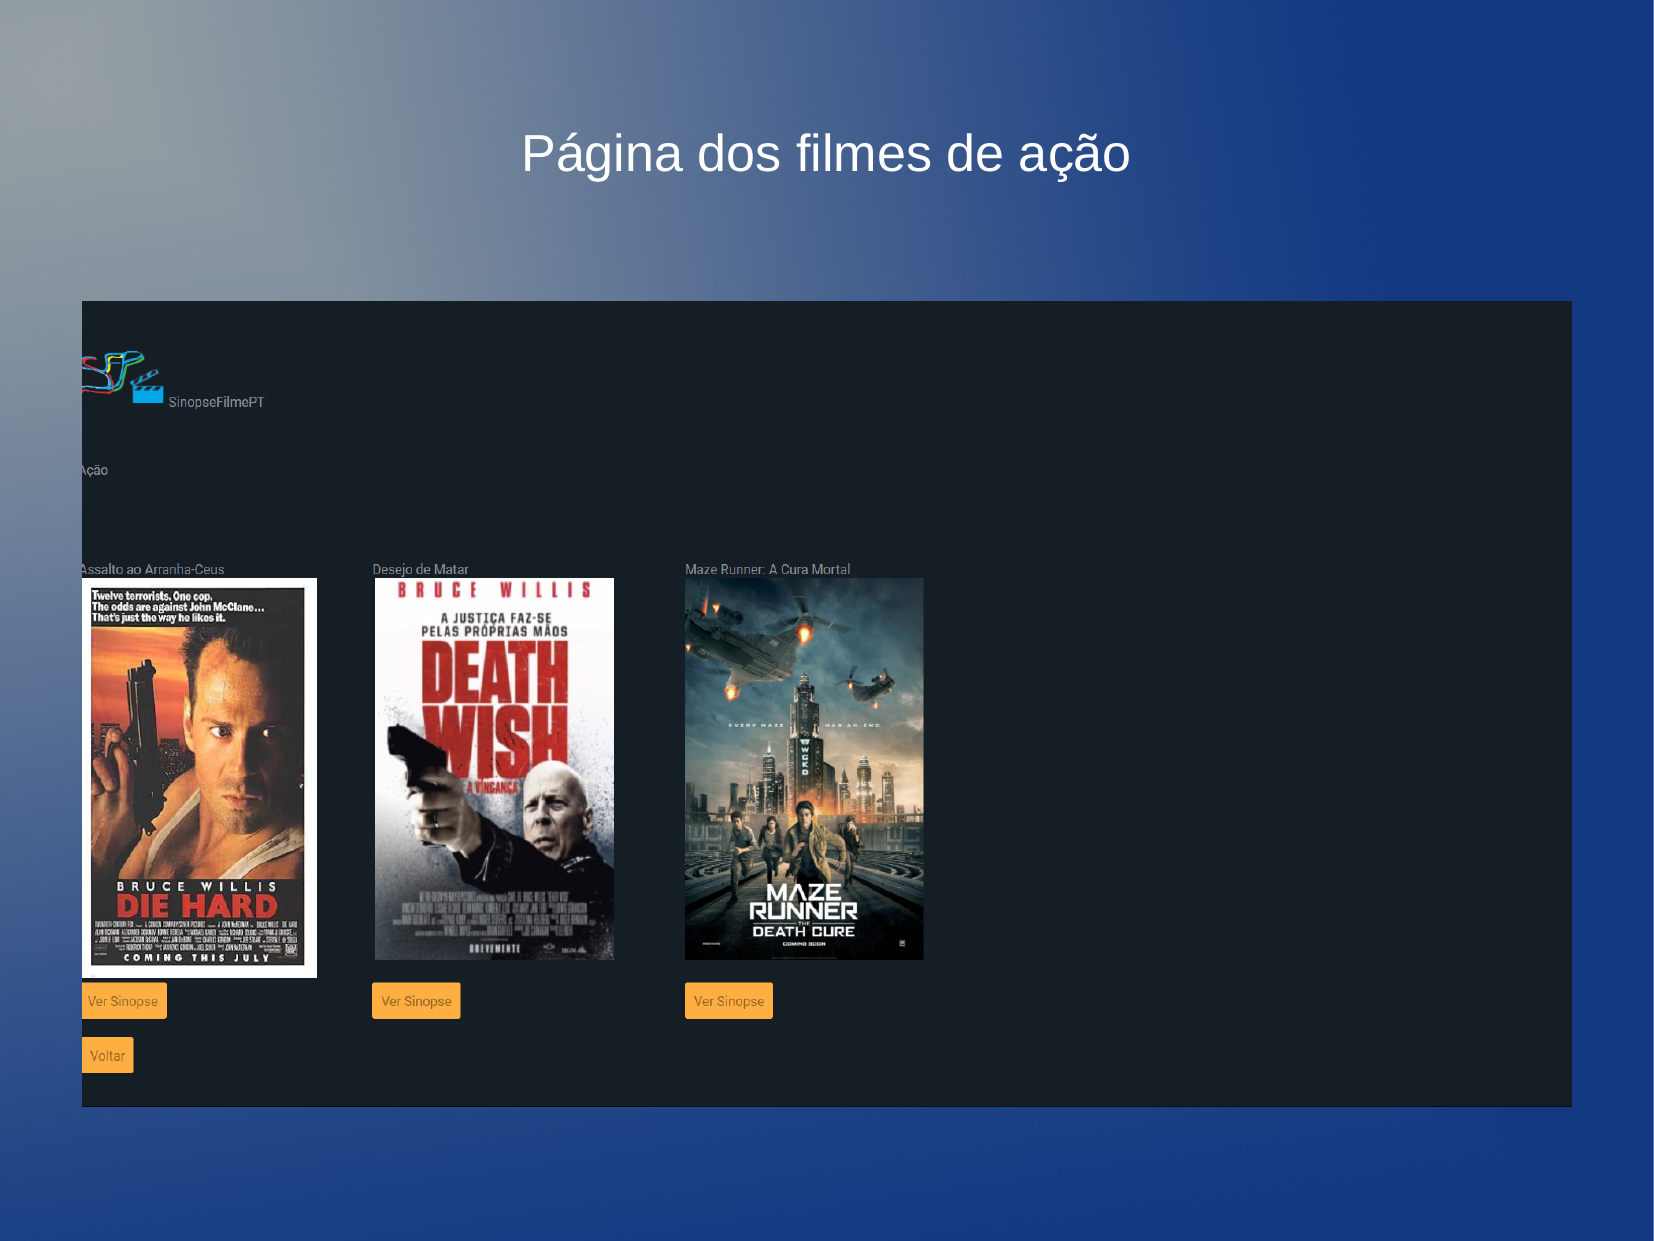

# Página dos filmes de ação
Página dos filmes de ação